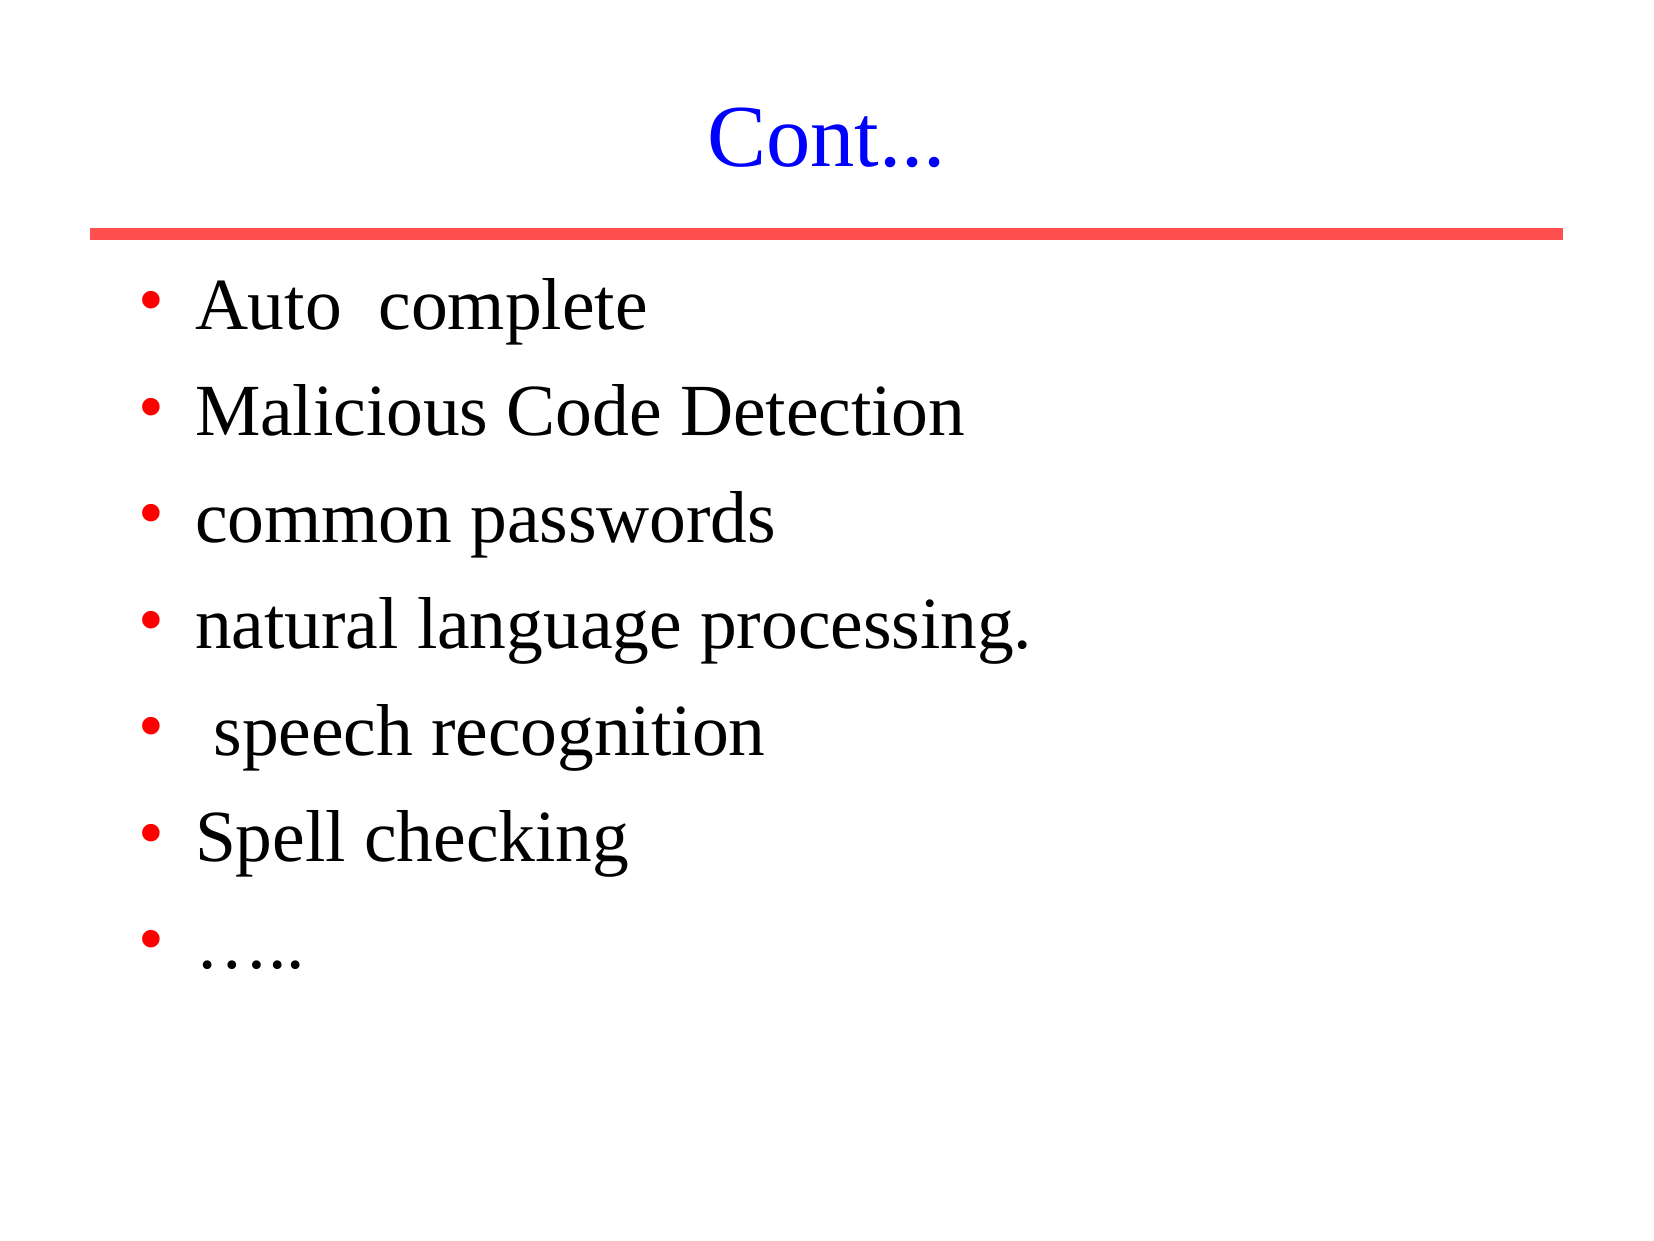

# Cont...
Auto complete
Malicious Code Detection
common passwords
natural language processing.
 speech recognition
Spell checking
…..